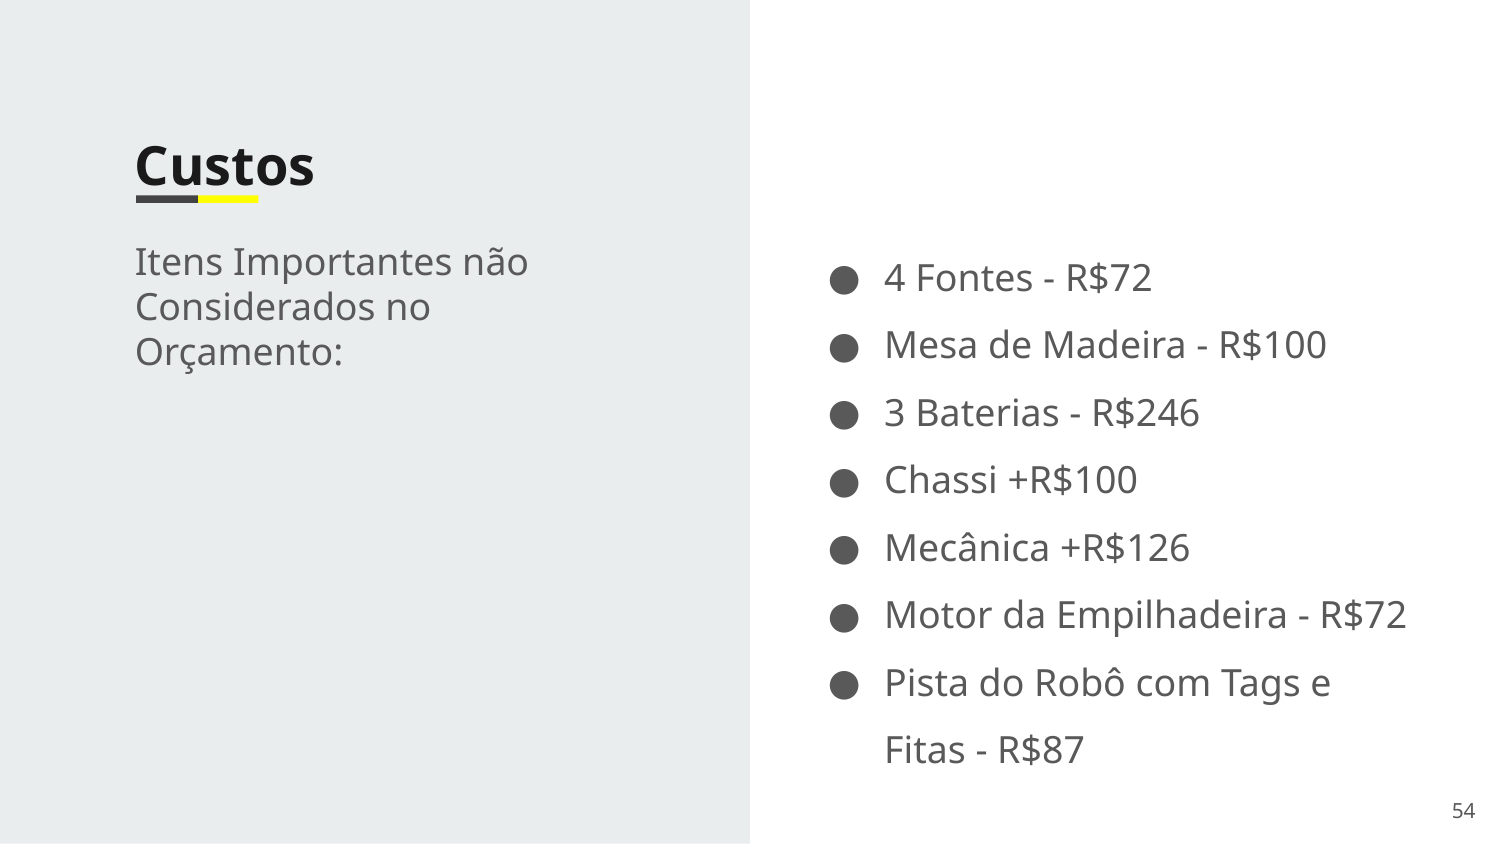

# Custos
4 Fontes - R$72
Mesa de Madeira - R$100
3 Baterias - R$246
Chassi +R$100
Mecânica +R$126
Motor da Empilhadeira - R$72
Pista do Robô com Tags e Fitas - R$87
Itens Importantes não Considerados no Orçamento: